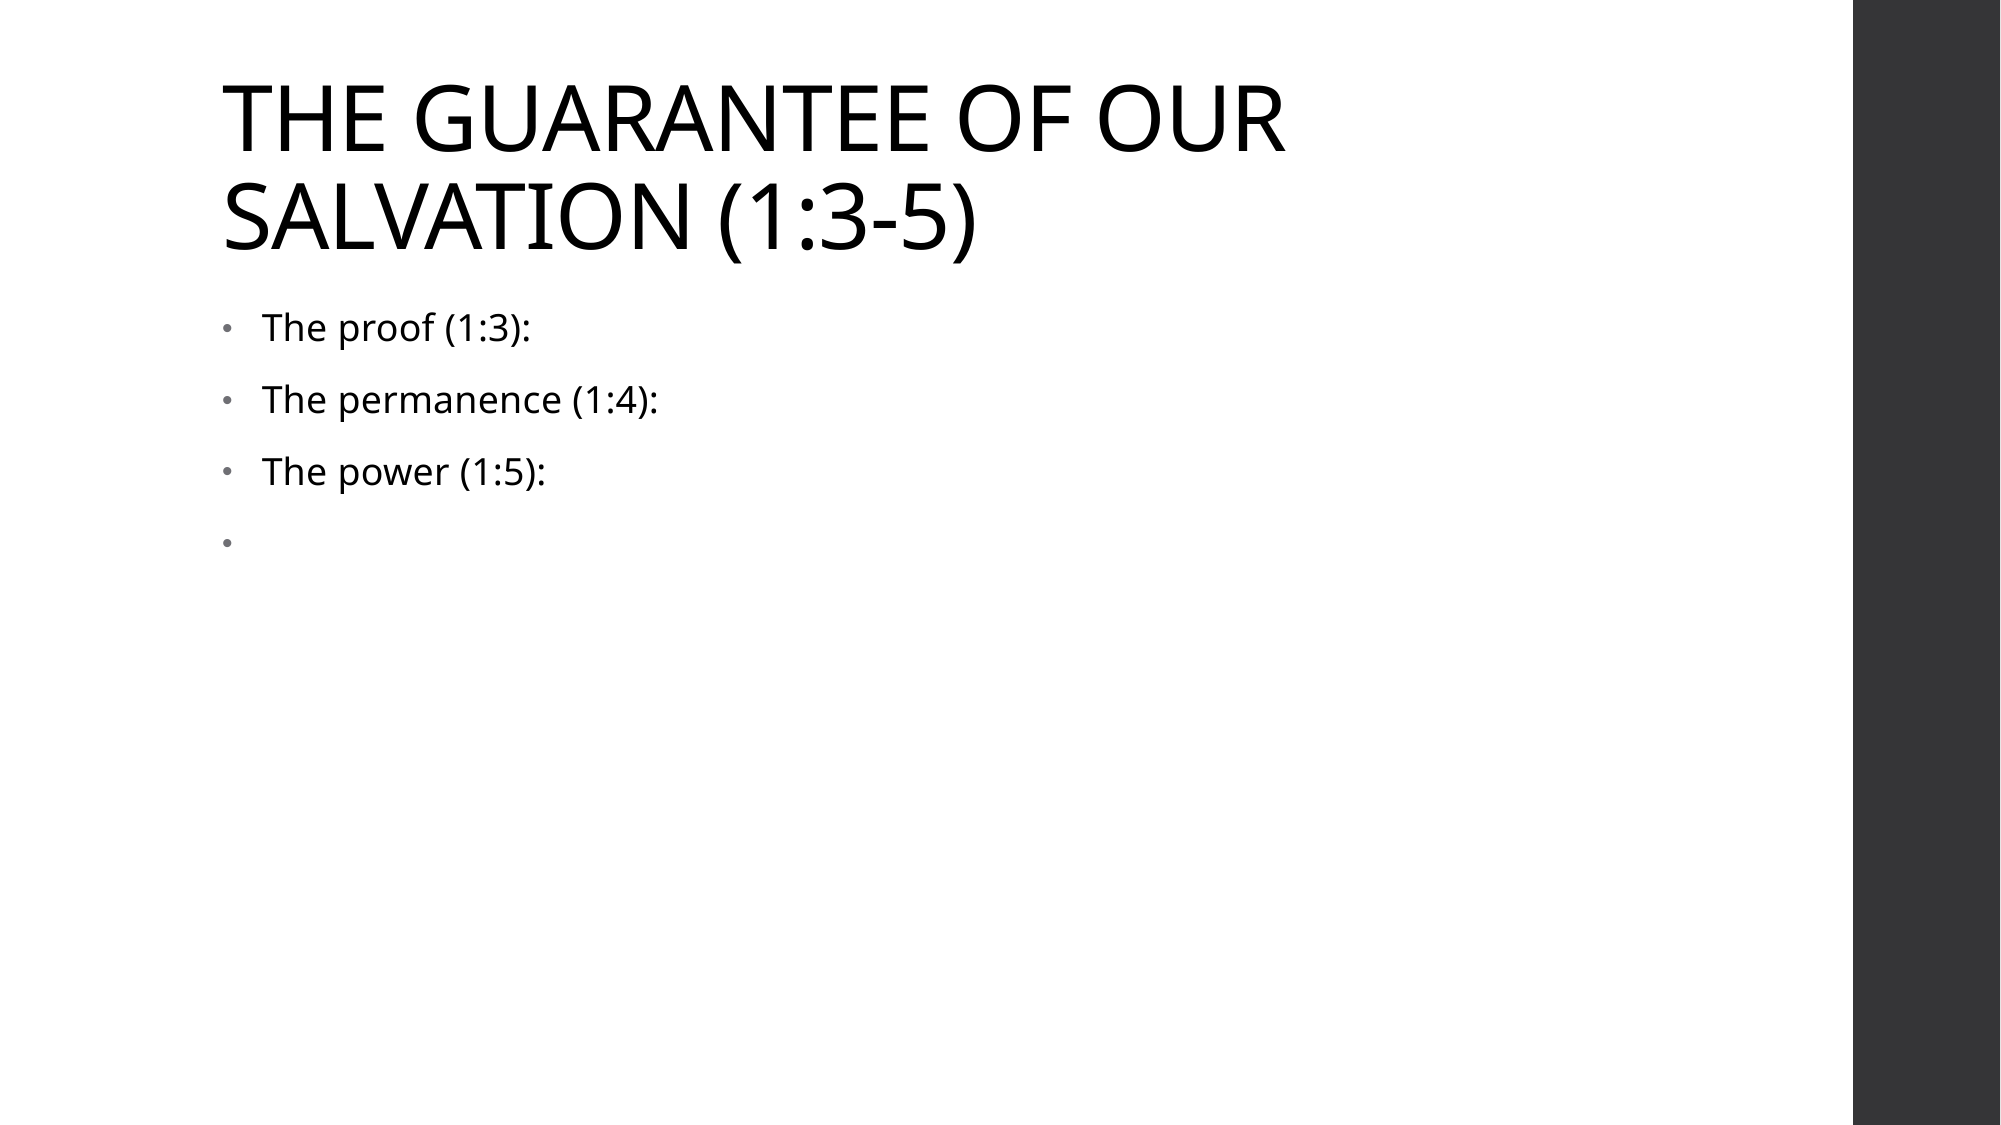

# THE GUARANTEE OF OUR SALVATION (1:3-5)
 The proof (1:3):
 The permanence (1:4):
 The power (1:5):